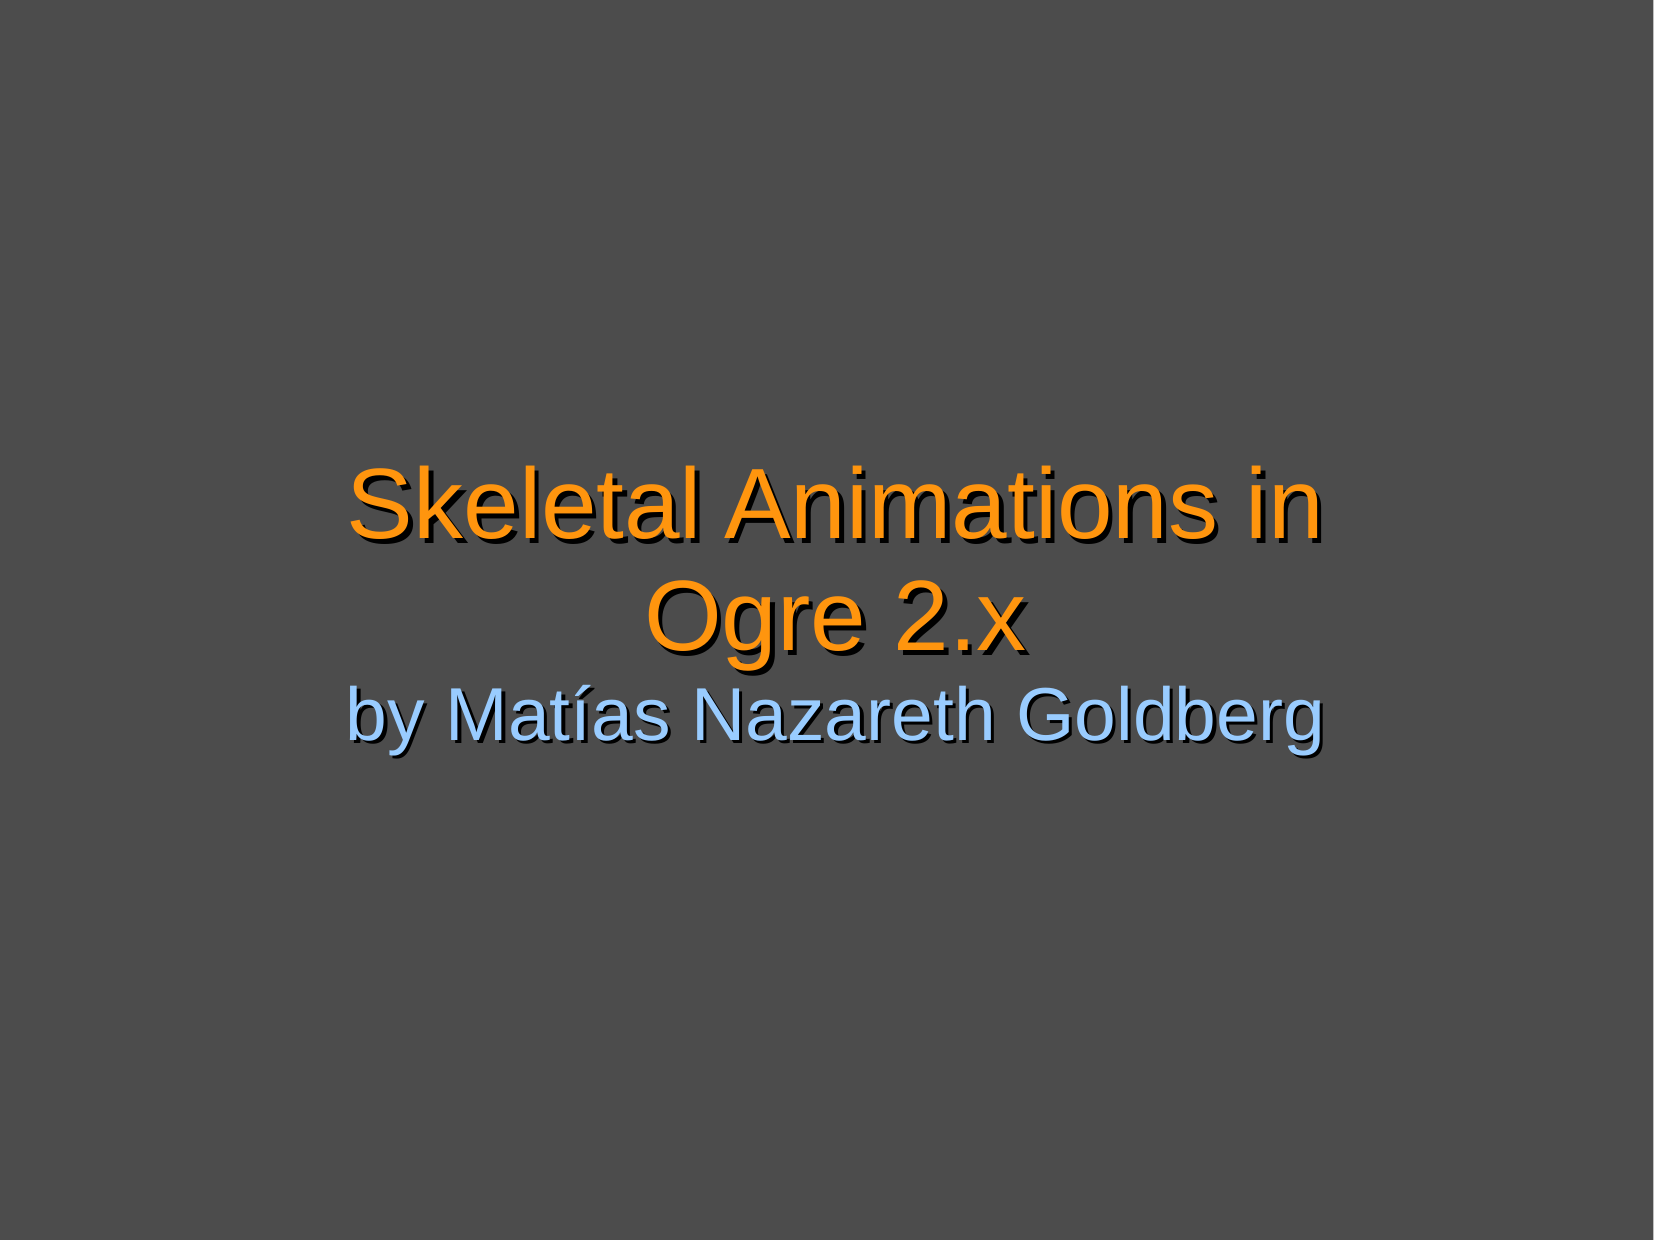

Skeletal Animations in
Ogre 2.x
by Matías Nazareth Goldberg